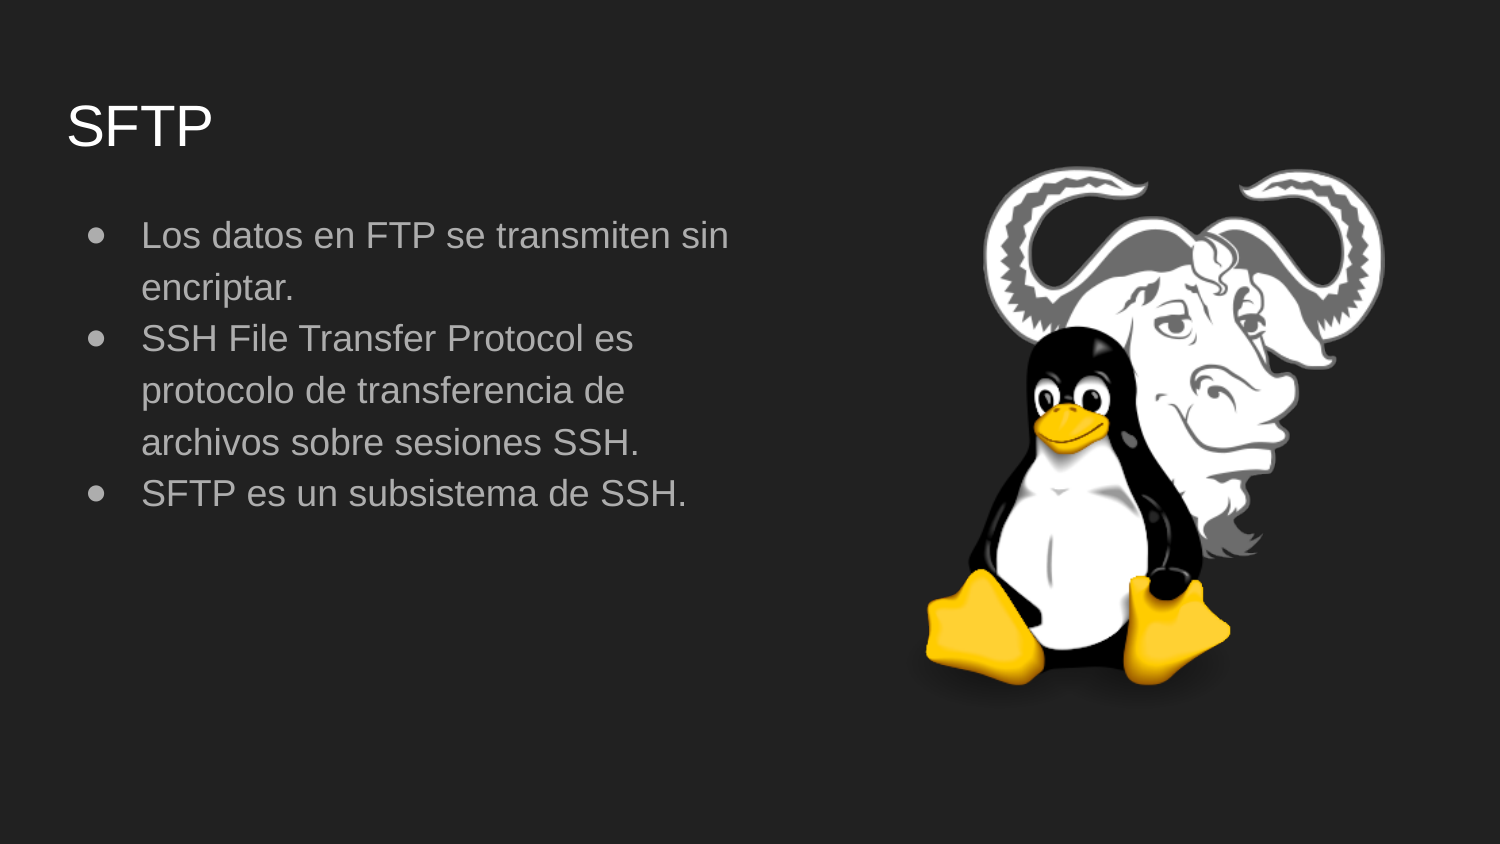

# SFTP
Los datos en FTP se transmiten sin encriptar.
SSH File Transfer Protocol es protocolo de transferencia de archivos sobre sesiones SSH.
SFTP es un subsistema de SSH.